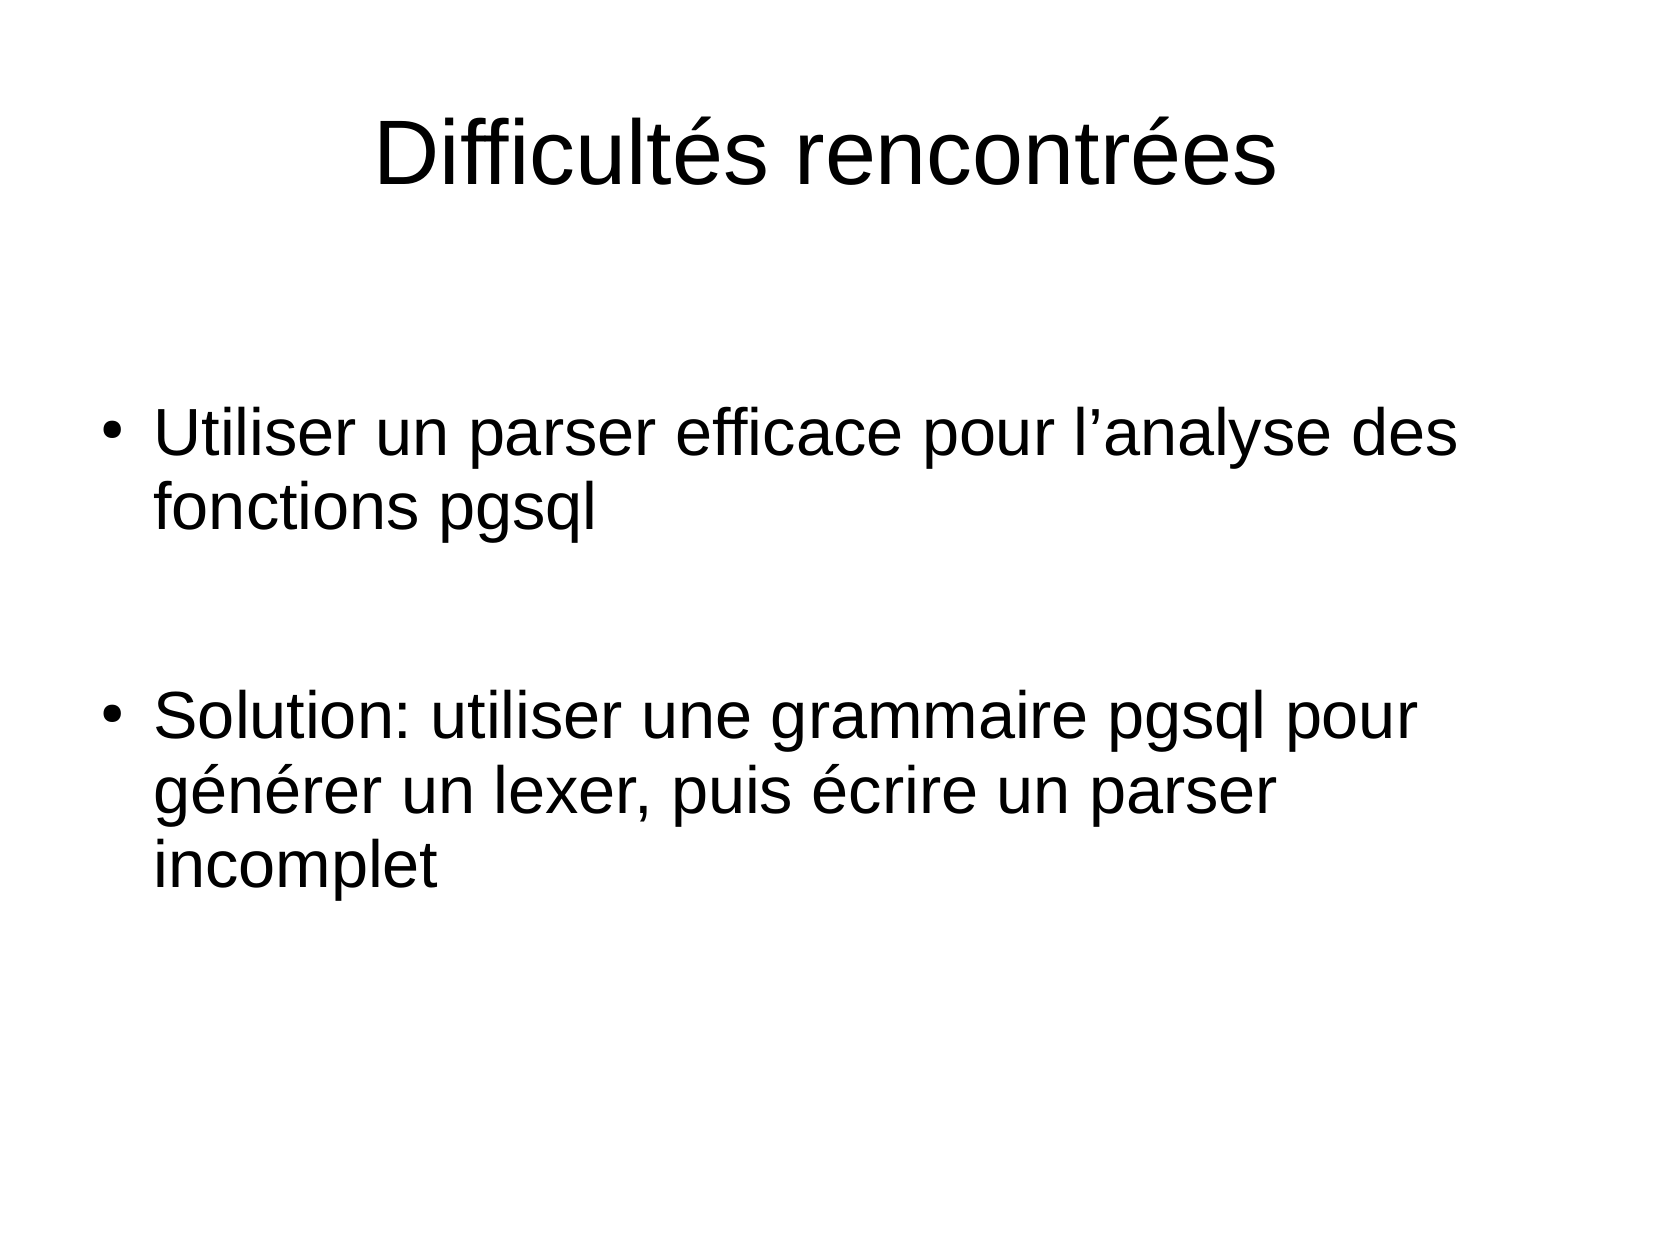

# Difficultés rencontrées
Utiliser un parser efficace pour l’analyse des fonctions pgsql
Solution: utiliser une grammaire pgsql pour générer un lexer, puis écrire un parser incomplet